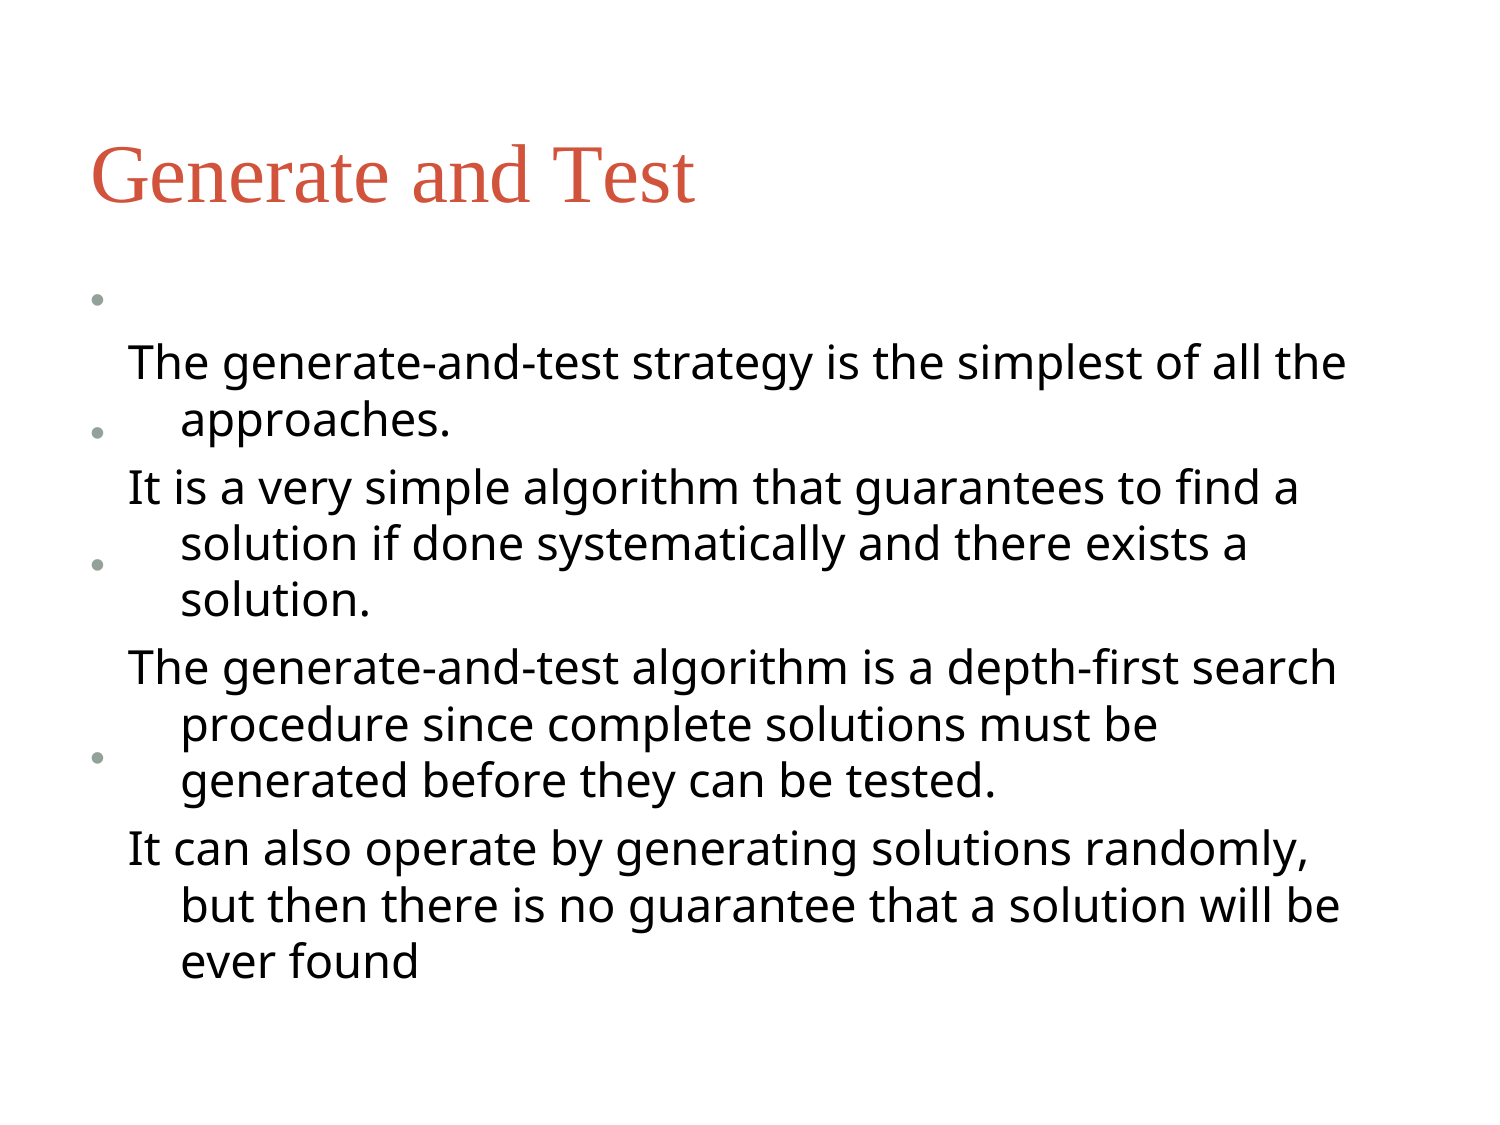

Generate and Test
#
The generate-and-test strategy is the simplest of all the approaches.
It is a very simple algorithm that guarantees to find a solution if done systematically and there exists a solution.
The generate-and-test algorithm is a depth-first search procedure since complete solutions must be generated before they can be tested.
It can also operate by generating solutions randomly, but then there is no guarantee that a solution will be ever found.
The generate-and-test strategy is the simplest of all the approaches.
It is a very simple algorithm that guarantees to find a solution if done systematically and there exists a solution.
The generate-and-test algorithm is a depth-first search procedure since complete solutions must be generated before they can be tested.
It can also operate by generating solutions randomly, but then there is no guarantee that a solution will be ever found